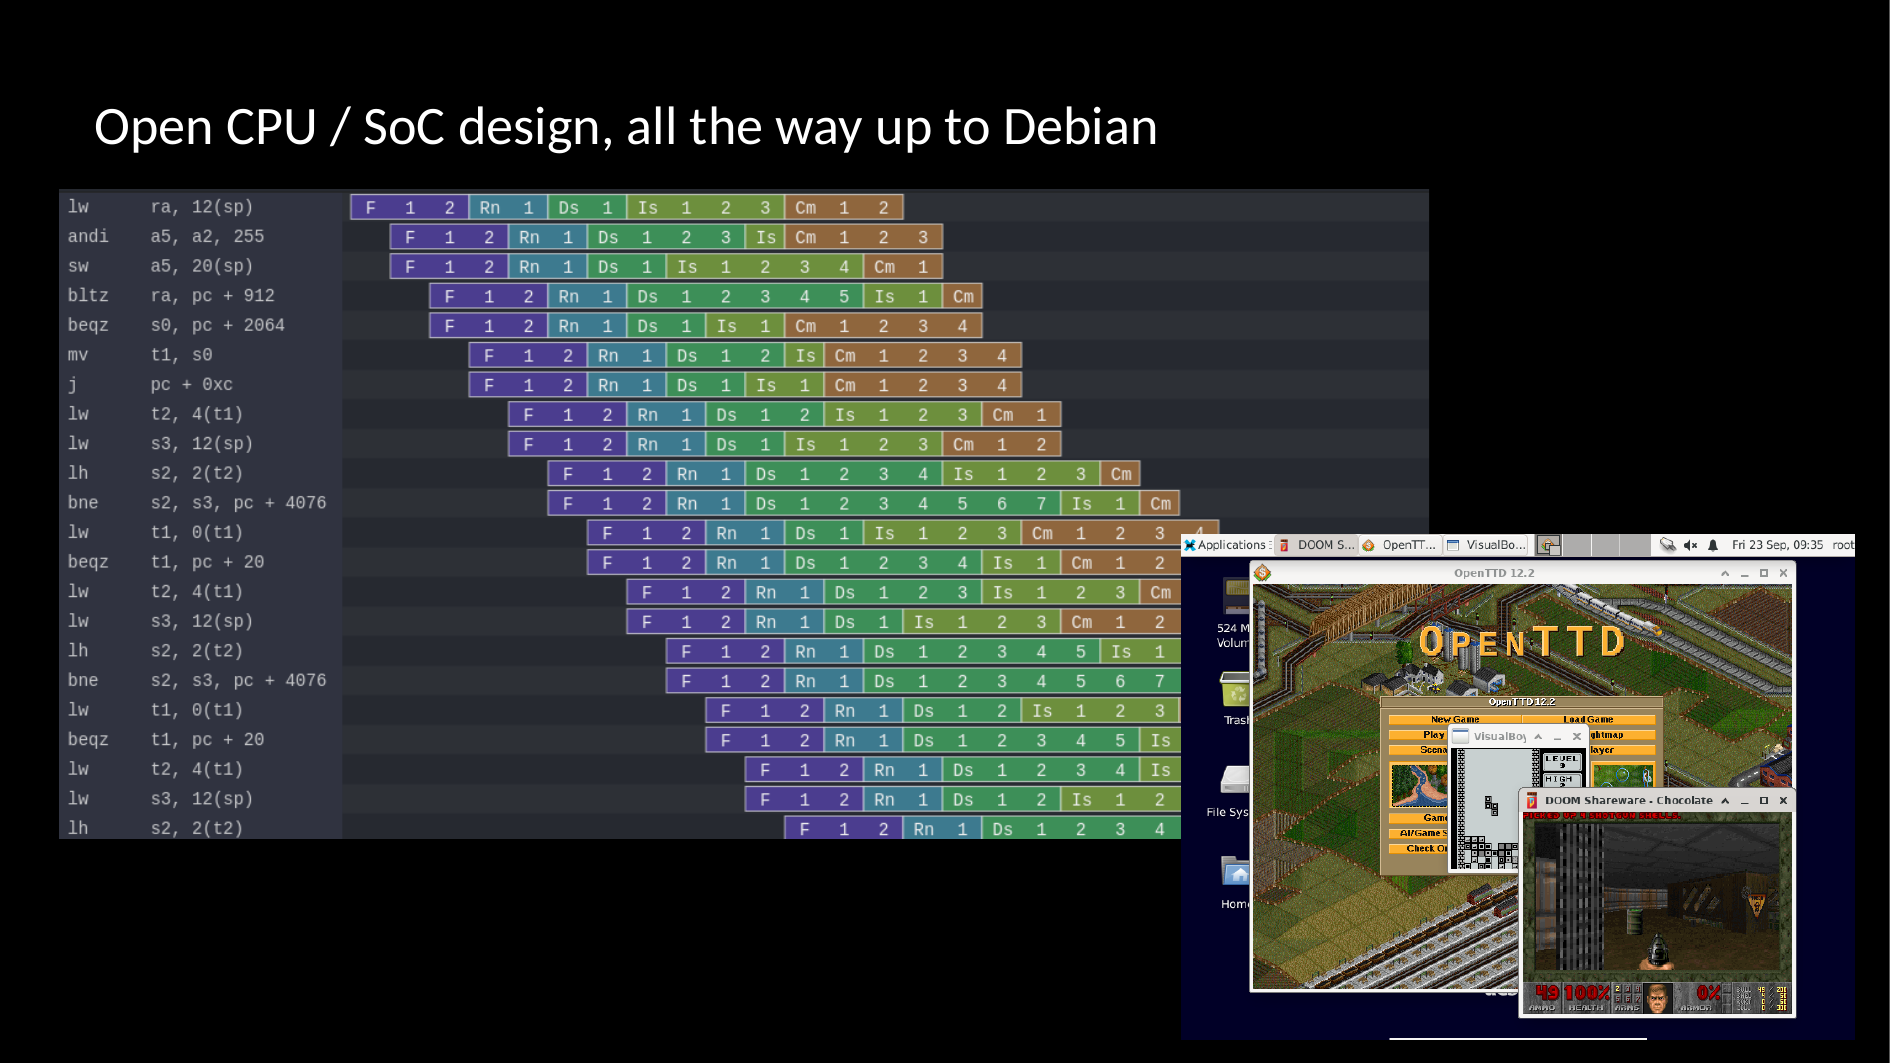

# Open CPU / SoC design, all the way up to Debian